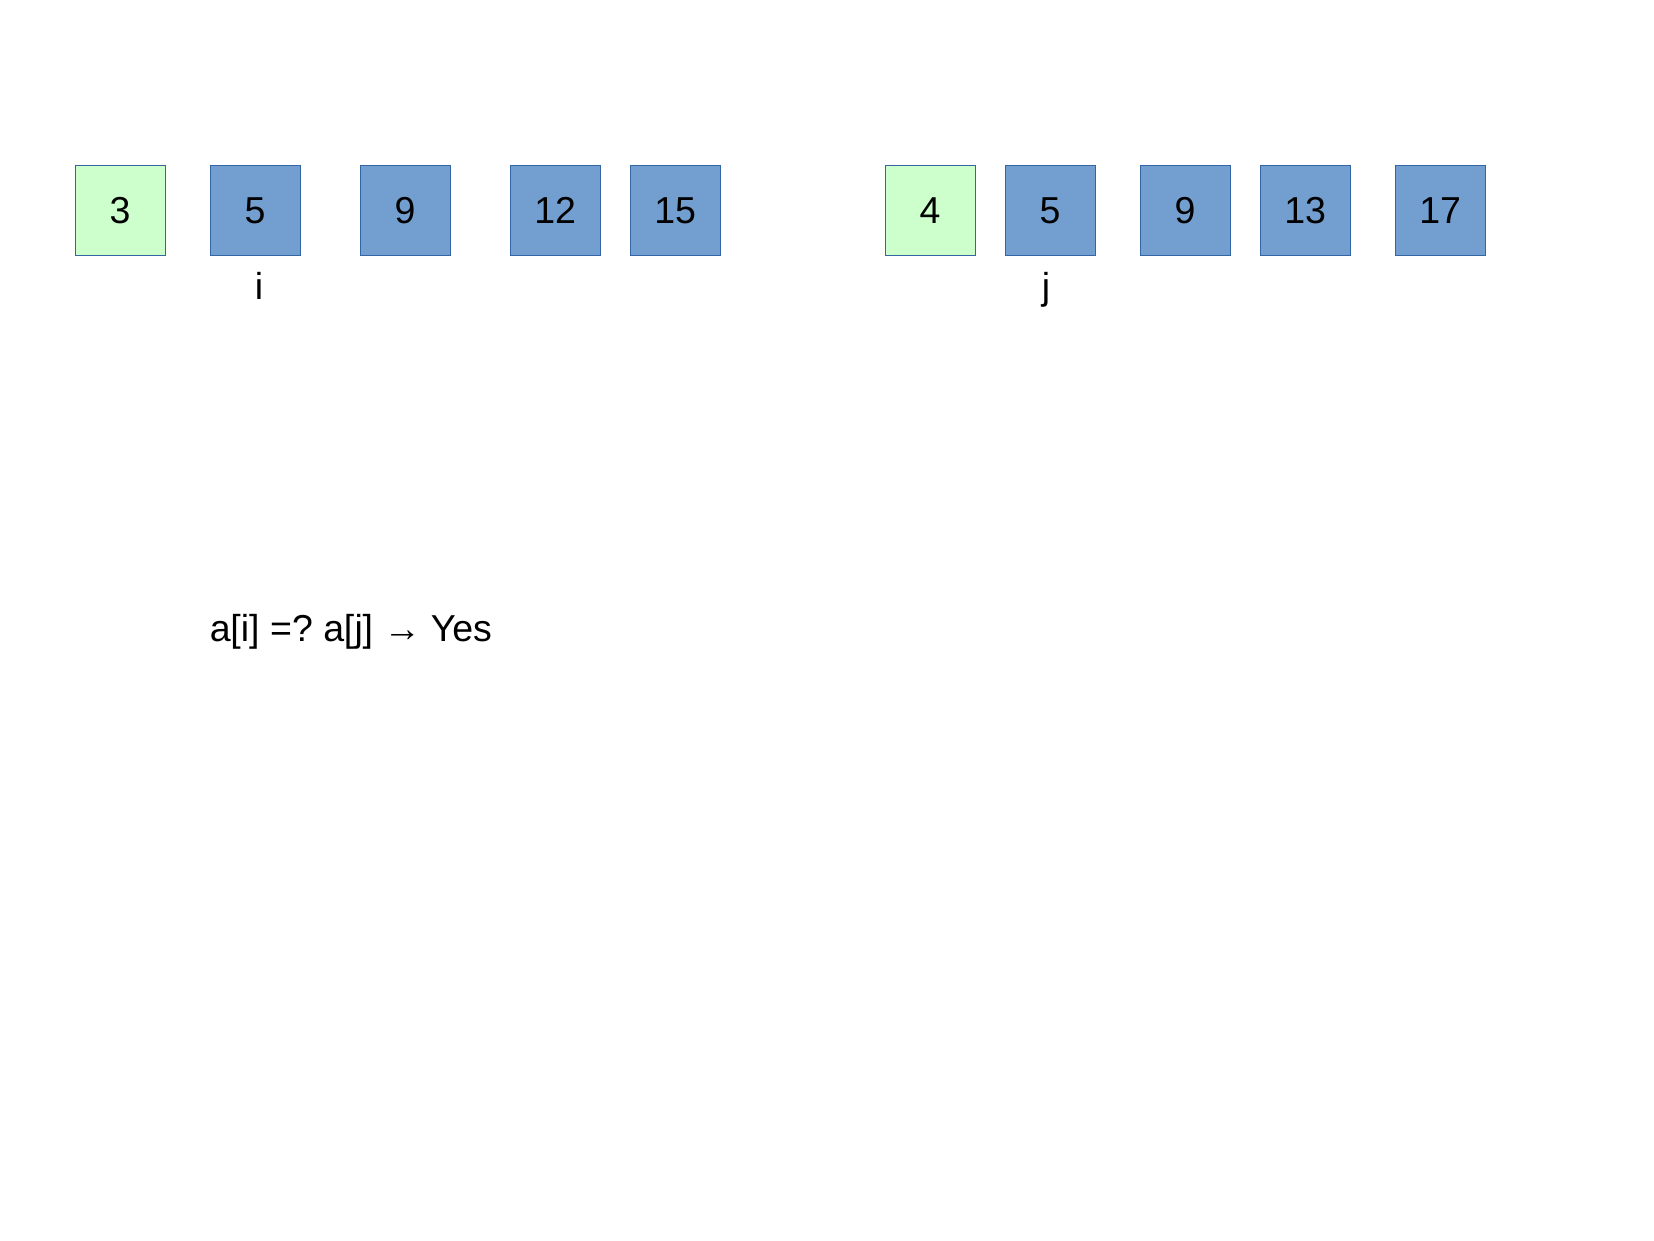

3
5
9
12
15
4
5
9
13
17
i
j
a[i] =? a[j] → Yes